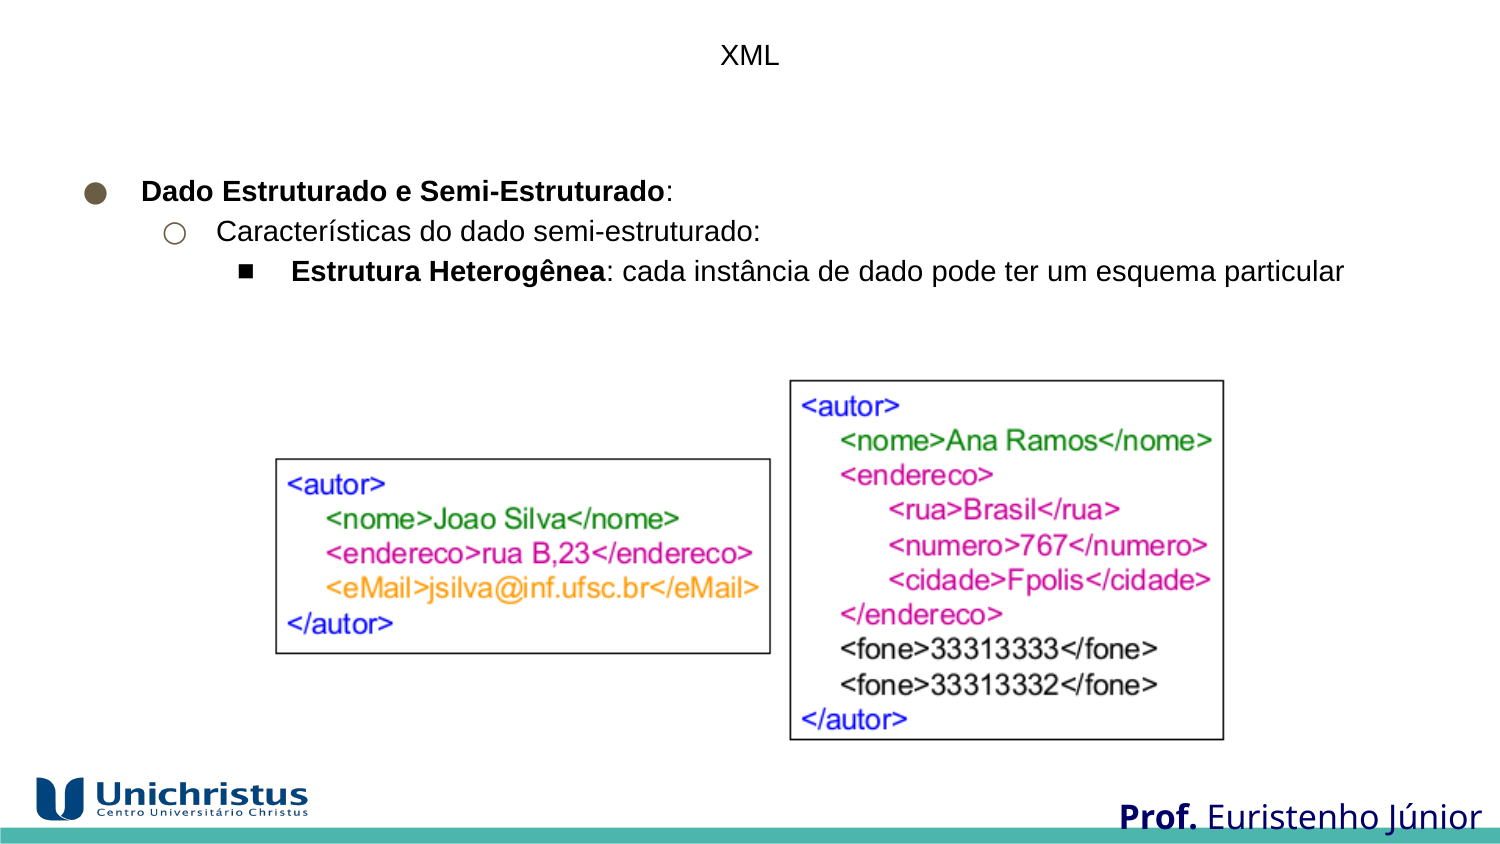

# XML
Dado Estruturado e Semi-Estruturado:
Características do dado semi-estruturado:
Estrutura Heterogênea: cada instância de dado pode ter um esquema particular